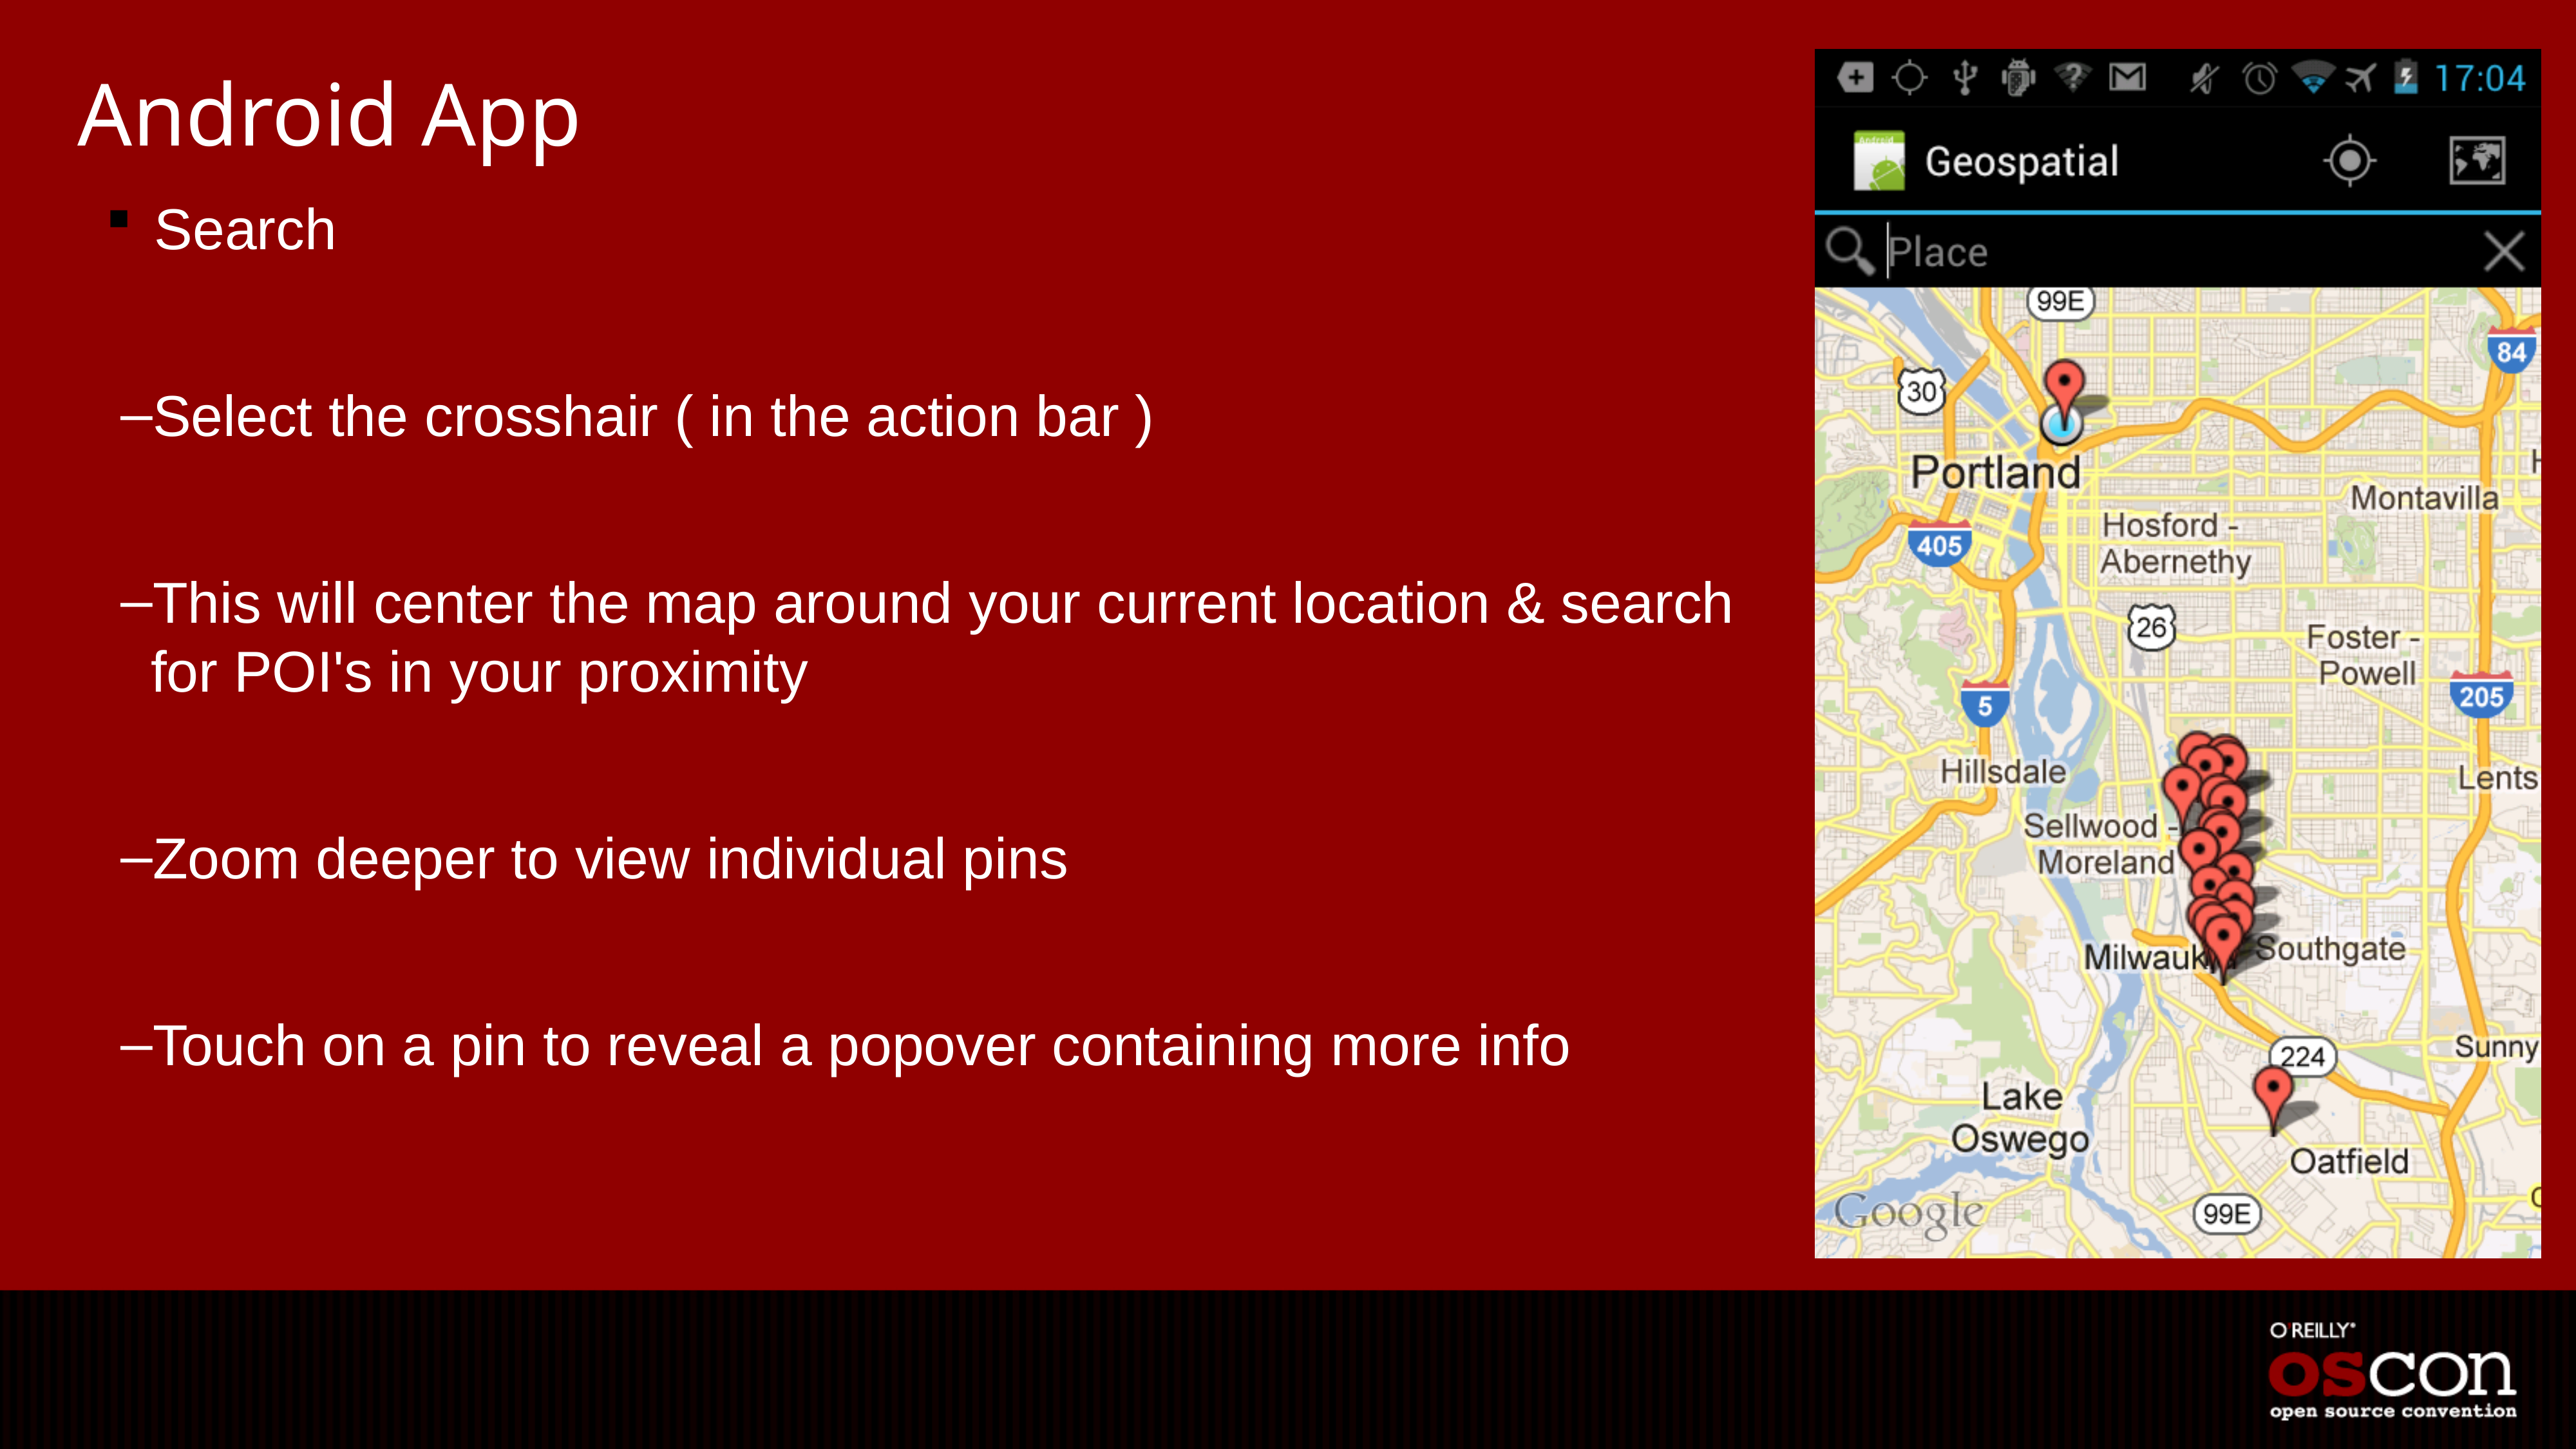

# Android App
Search
Select the crosshair ( in the action bar )
This will center the map around your current location & search for POI's in your proximity
Zoom deeper to view individual pins
Touch on a pin to reveal a popover containing more info